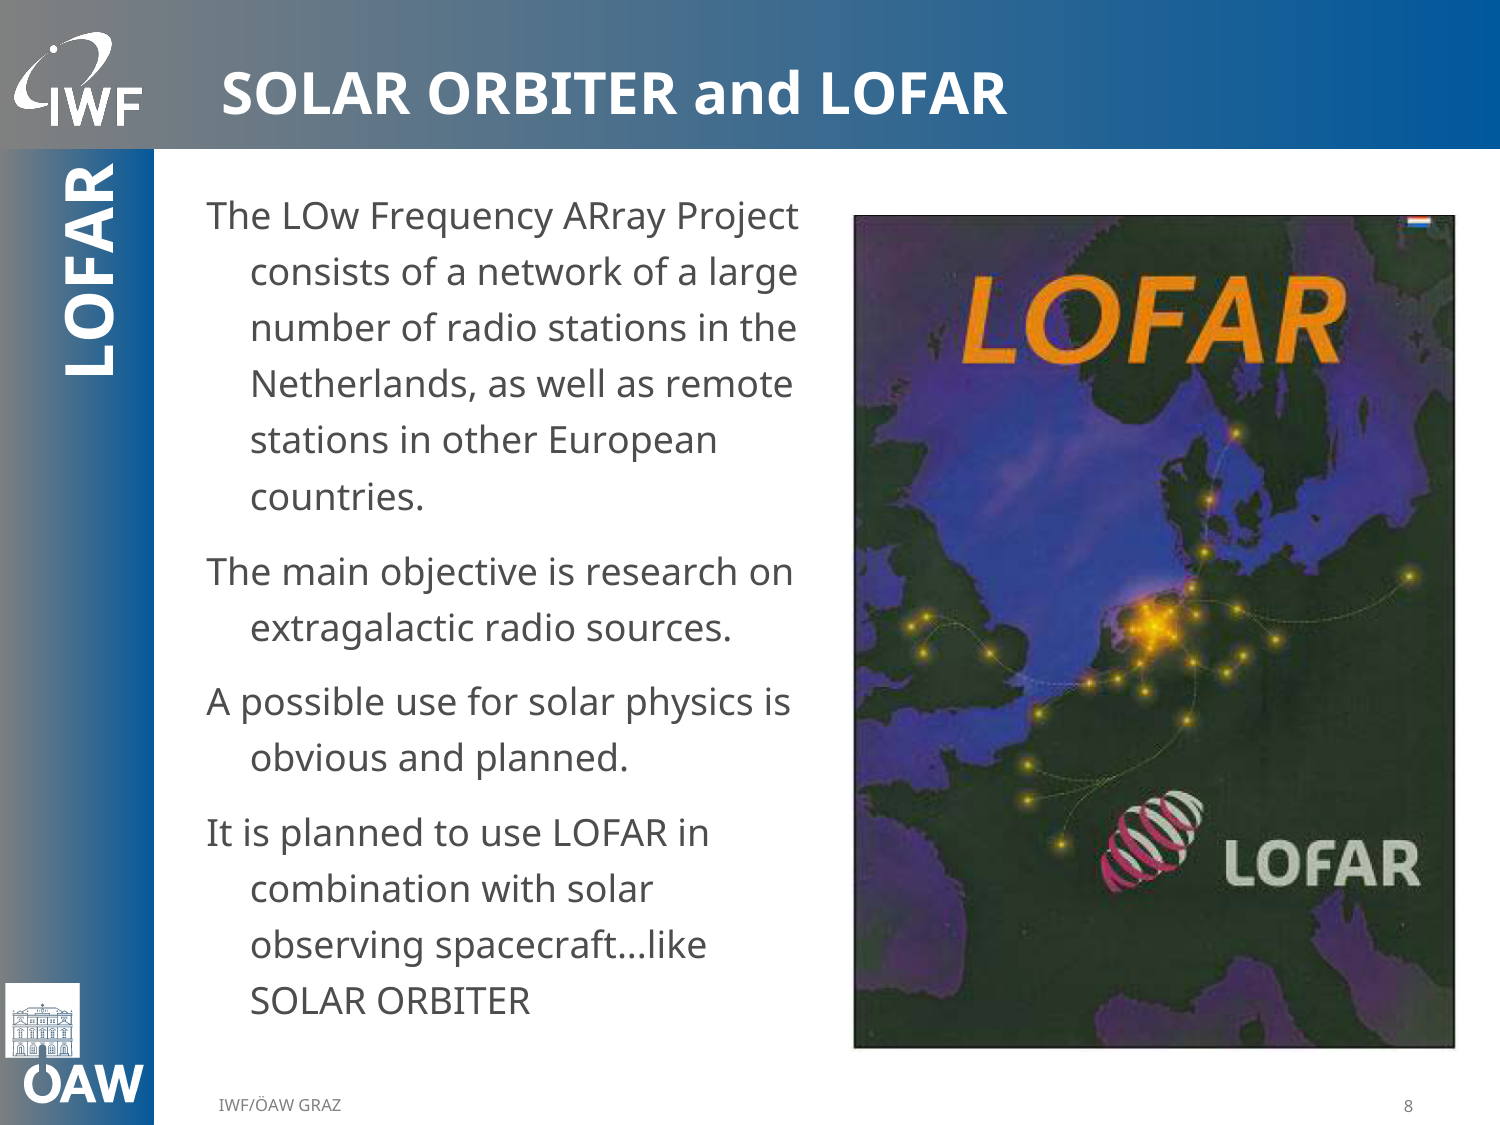

# SOLAR ORBITER and LOFAR
The LOw Frequency ARray Project consists of a network of a large number of radio stations in the Netherlands, as well as remote stations in other European countries.
The main objective is research on extragalactic radio sources.
A possible use for solar physics is obvious and planned.
It is planned to use LOFAR in combination with solar observing spacecraft...like SOLAR ORBITER
LOFAR
IWF/ÖAW GRAZ
8